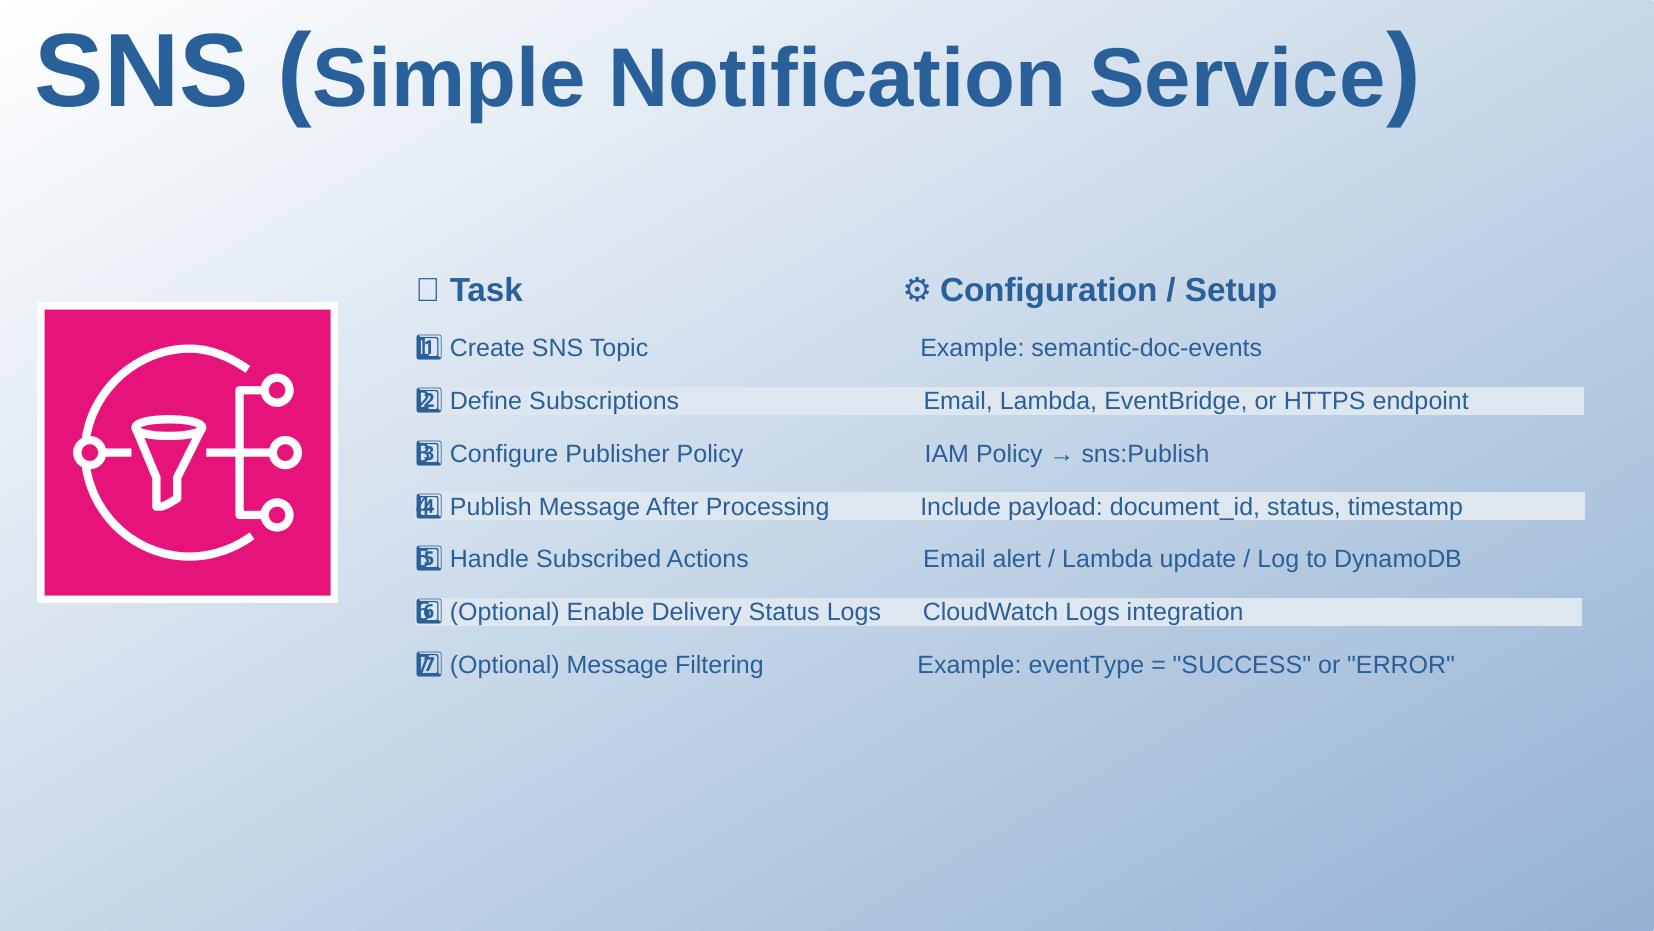

SNS (Simple Notification Service)
🧩 Task ⚙️ Configuration / Setup
1️⃣ Create SNS Topic Example: semantic-doc-events
2️⃣ Define Subscriptions Email, Lambda, EventBridge, or HTTPS endpoint
3️⃣ Configure Publisher Policy IAM Policy → sns:Publish
4️⃣ Publish Message After Processing Include payload: document_id, status, timestamp
5️⃣ Handle Subscribed Actions Email alert / Lambda update / Log to DynamoDB
6️⃣ (Optional) Enable Delivery Status Logs CloudWatch Logs integration
7️⃣ (Optional) Message Filtering Example: eventType = "SUCCESS" or "ERROR"